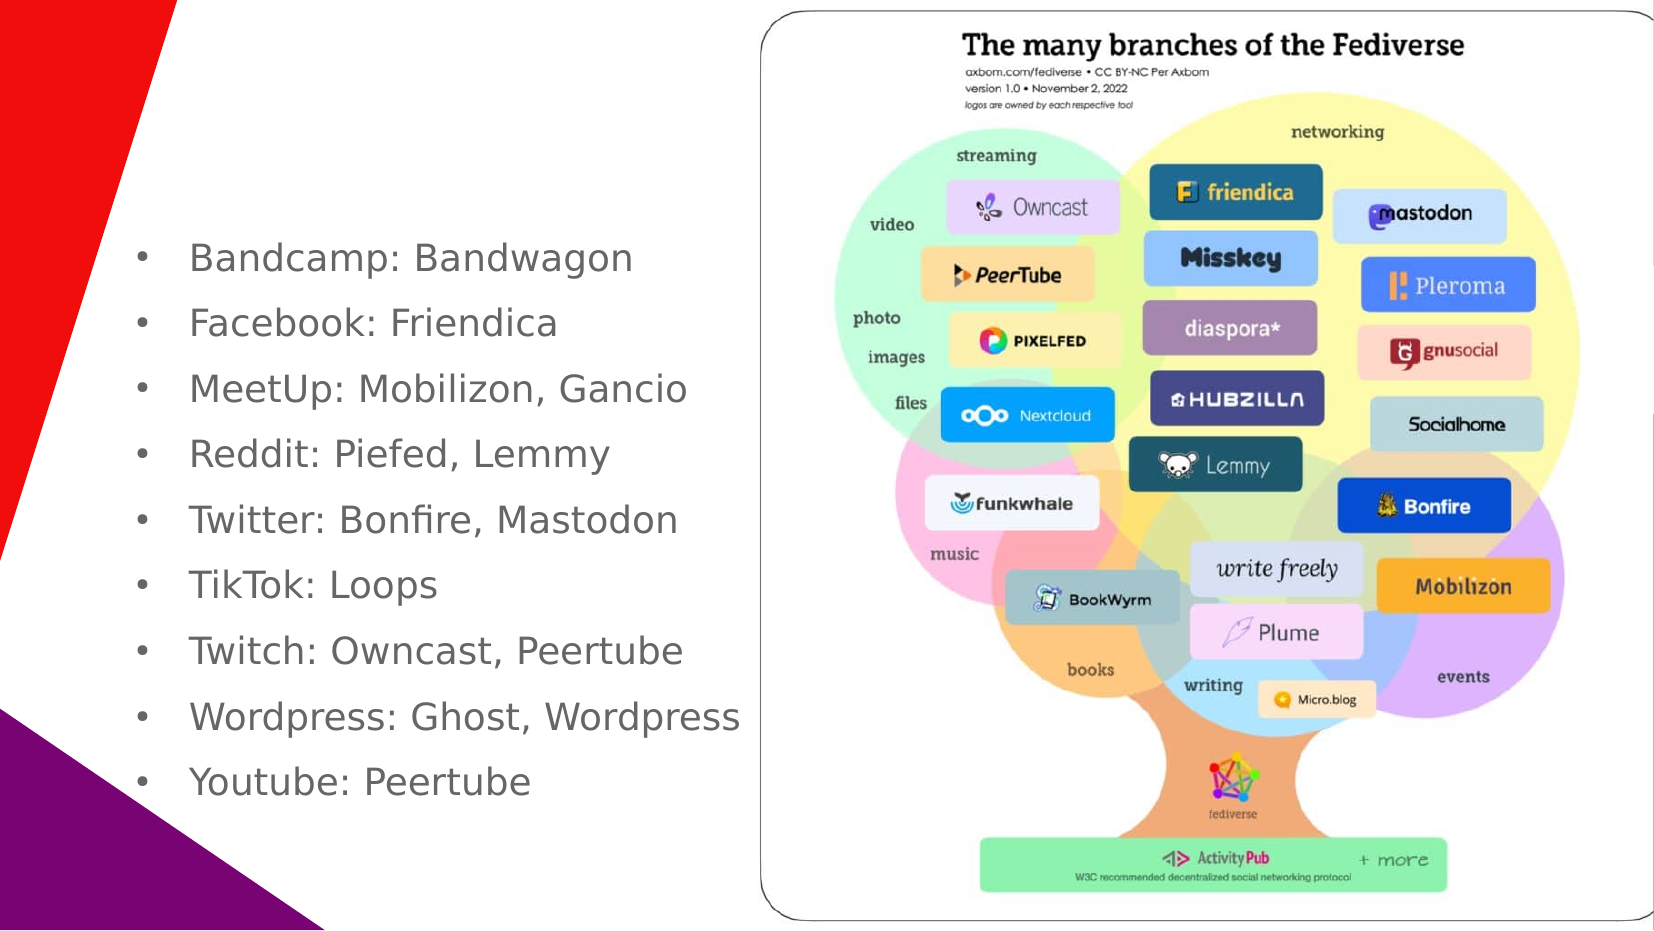

#
Bandcamp: Bandwagon
Facebook: Friendica
MeetUp: Mobilizon, Gancio
Reddit: Piefed, Lemmy
Twitter: Bonfire, Mastodon
TikTok: Loops
Twitch: Owncast, Peertube
Wordpress: Ghost, Wordpress
Youtube: Peertube
5